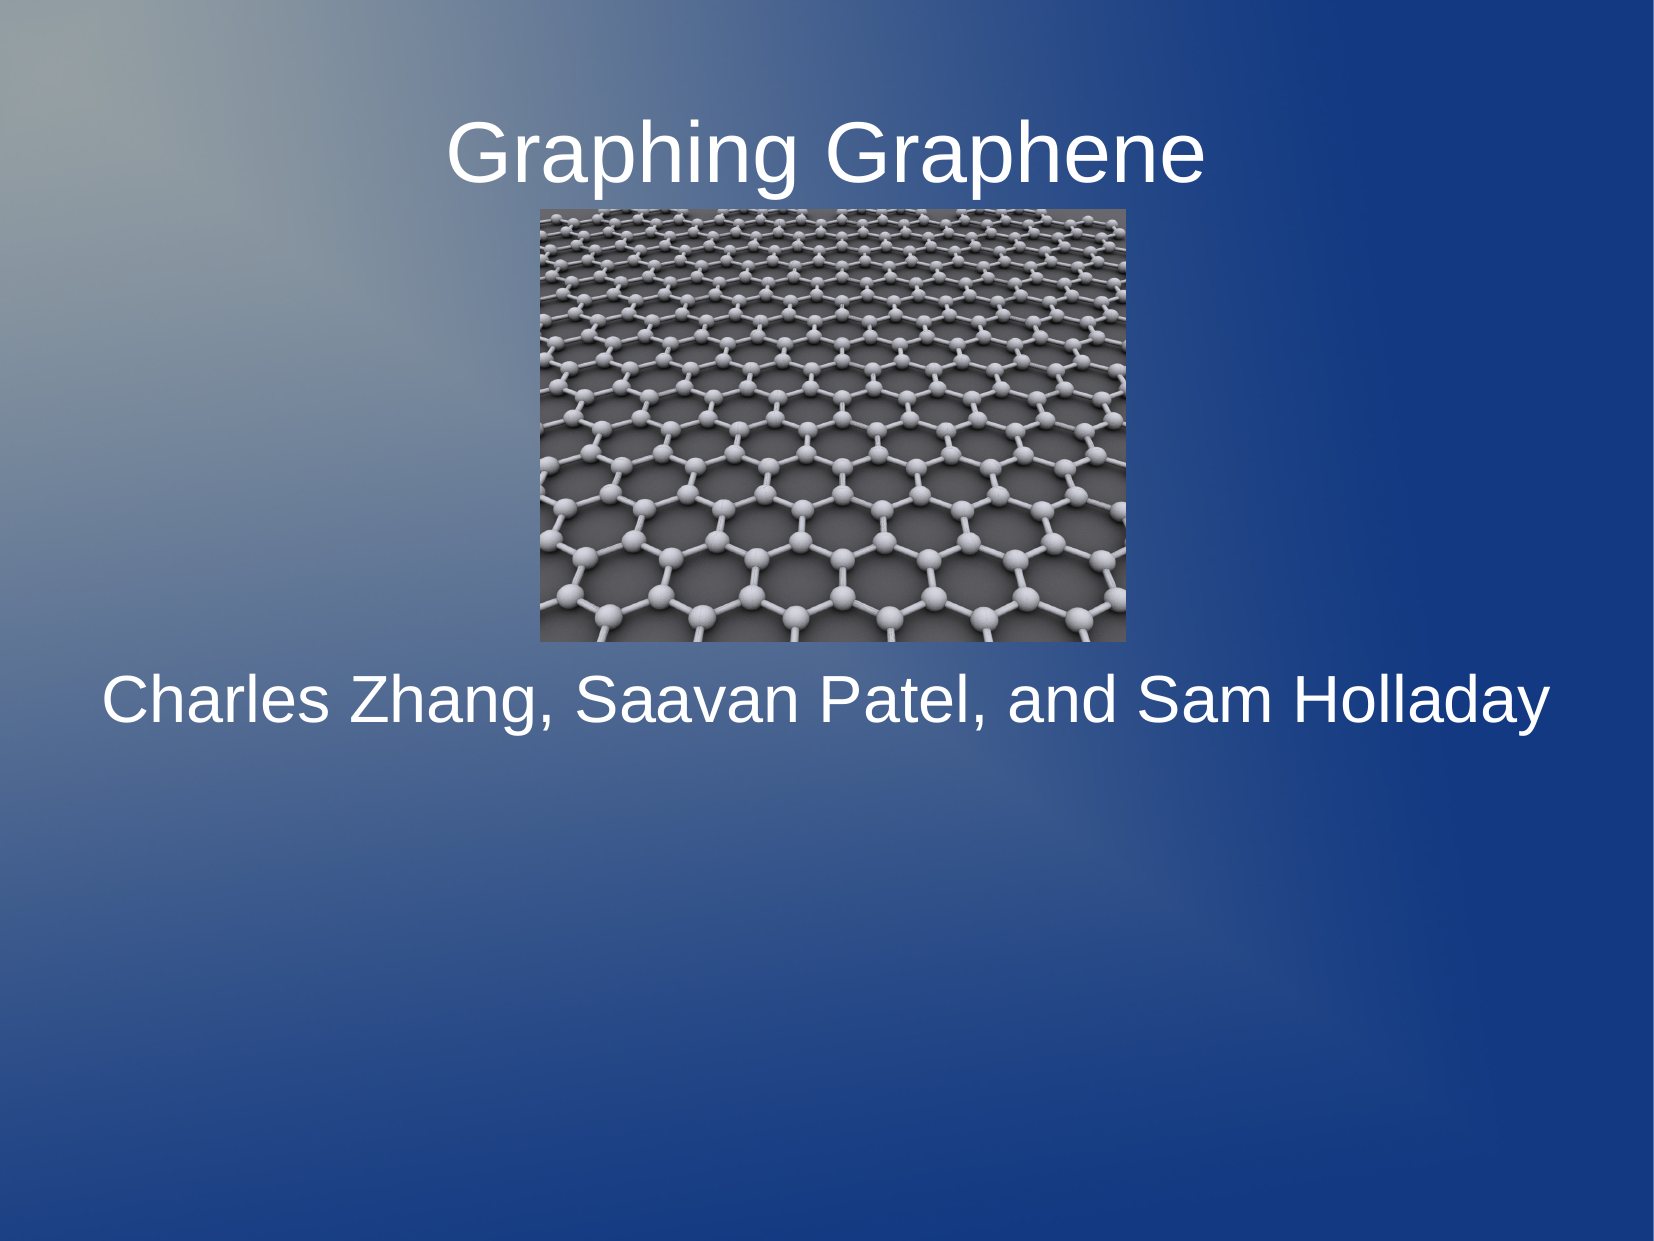

# Graphing Graphene
Charles Zhang, Saavan Patel, and Sam Holladay